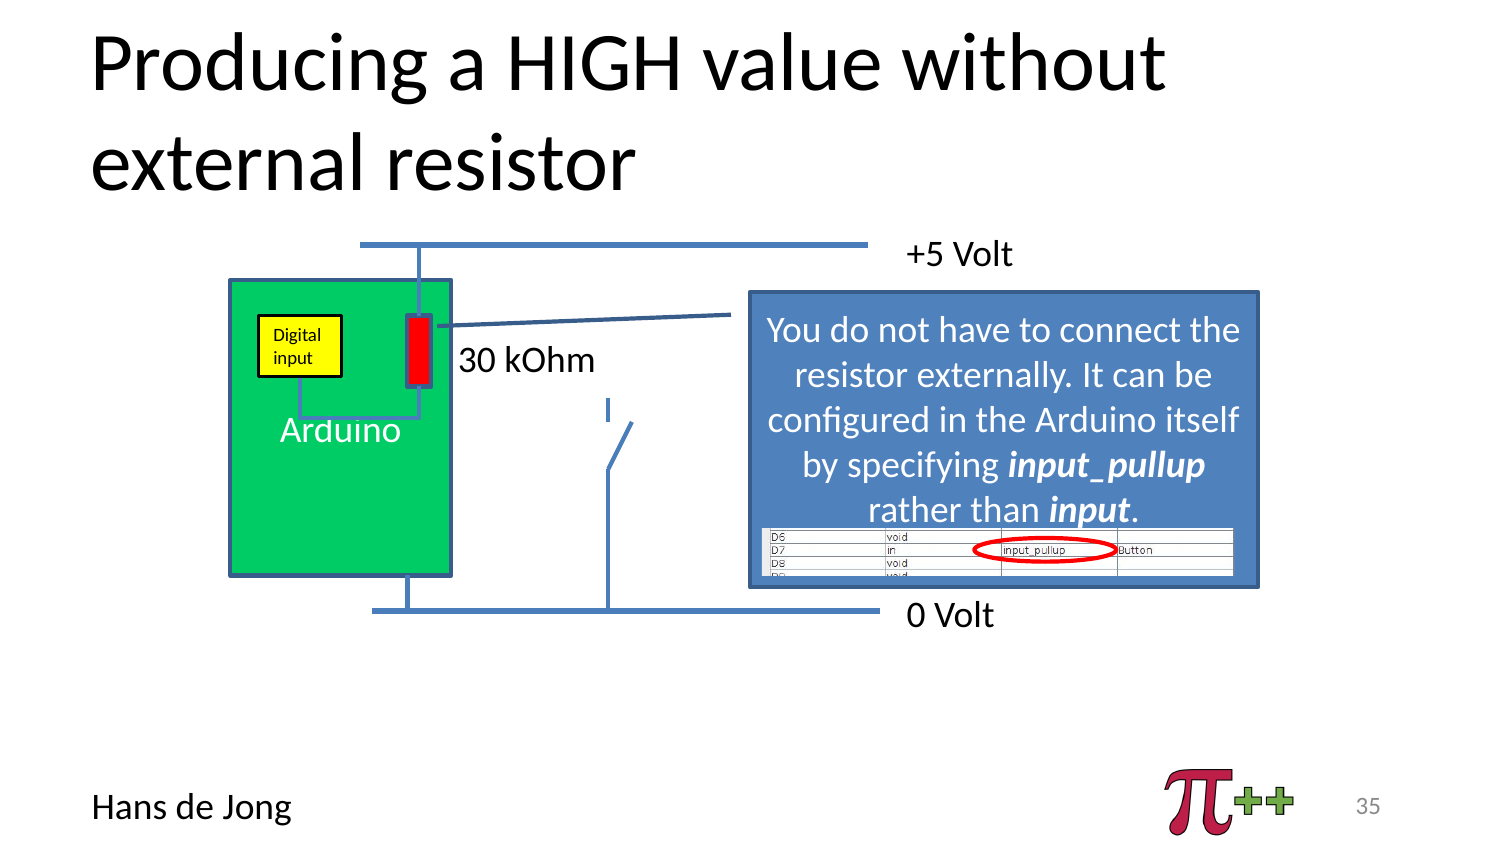

# Producing a HIGH value without external resistor
+5 Volt
Arduino
You do not have to connect the resistor externally. It can be configured in the Arduino itself by specifying input_pullup rather than input.
Digital input
30 kOhm
0 Volt
32